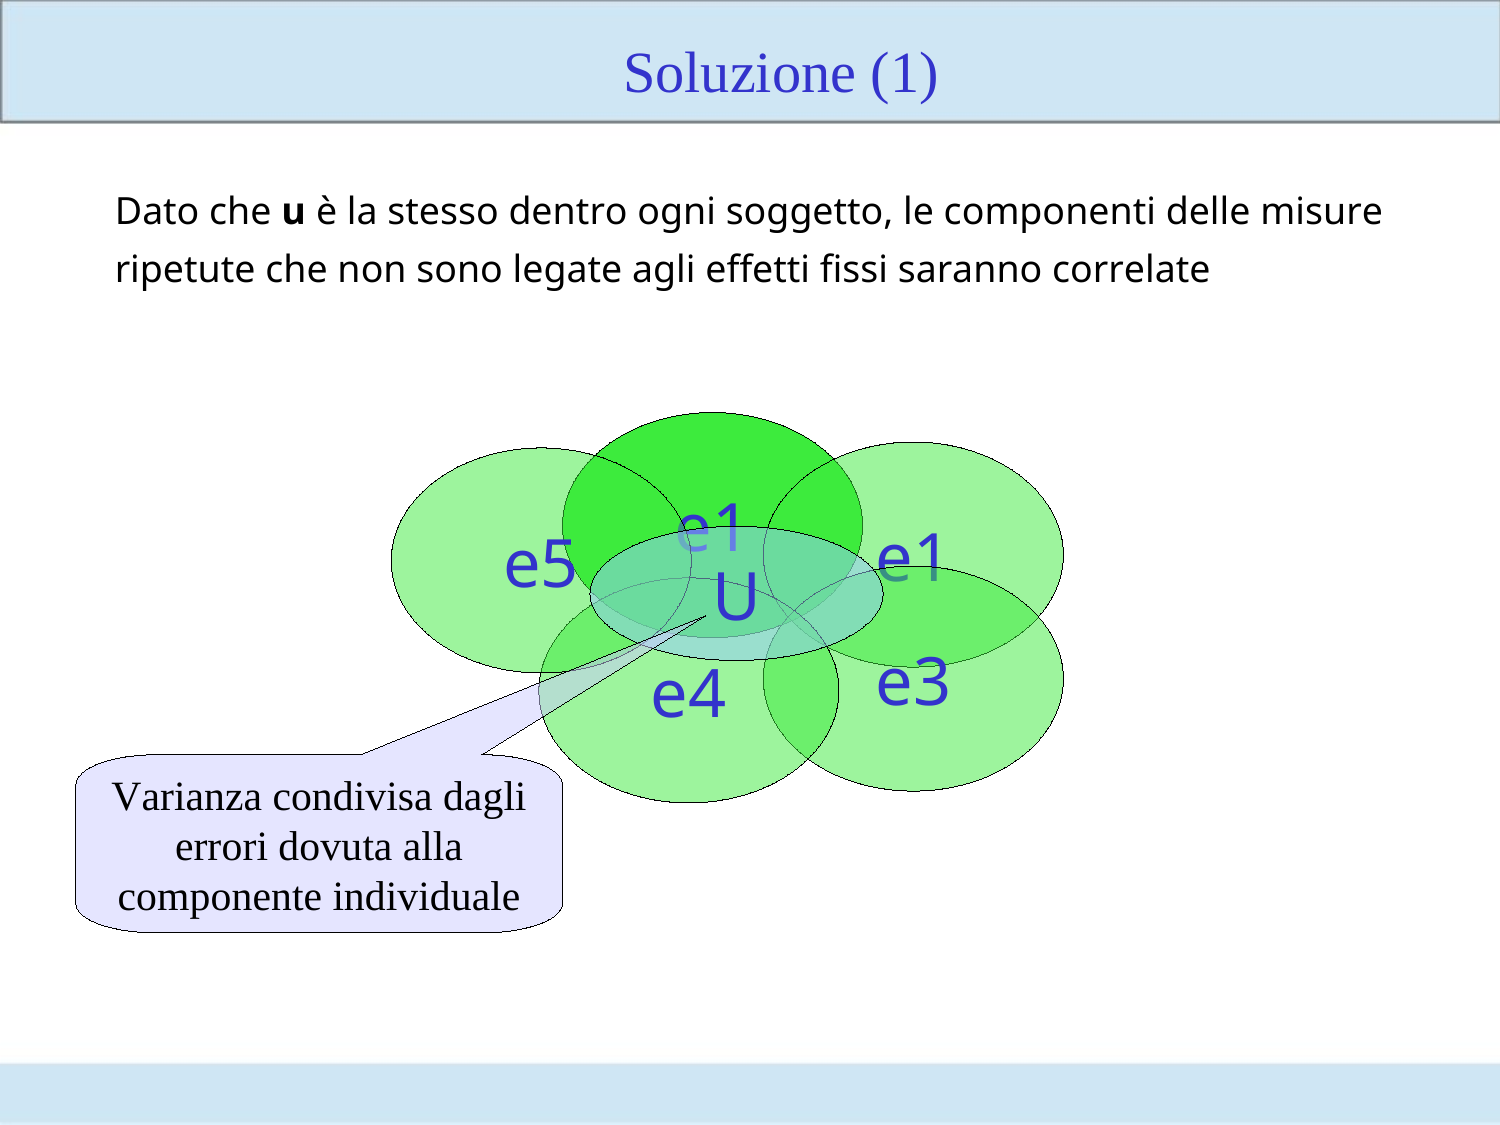

# Soluzione (1)
Dato che u è la stesso dentro ogni soggetto, le componenti delle misure ripetute che non sono legate agli effetti fissi saranno correlate
e1
e1
e5
U
e3
e4
Varianza condivisa dagli errori dovuta alla componente individuale